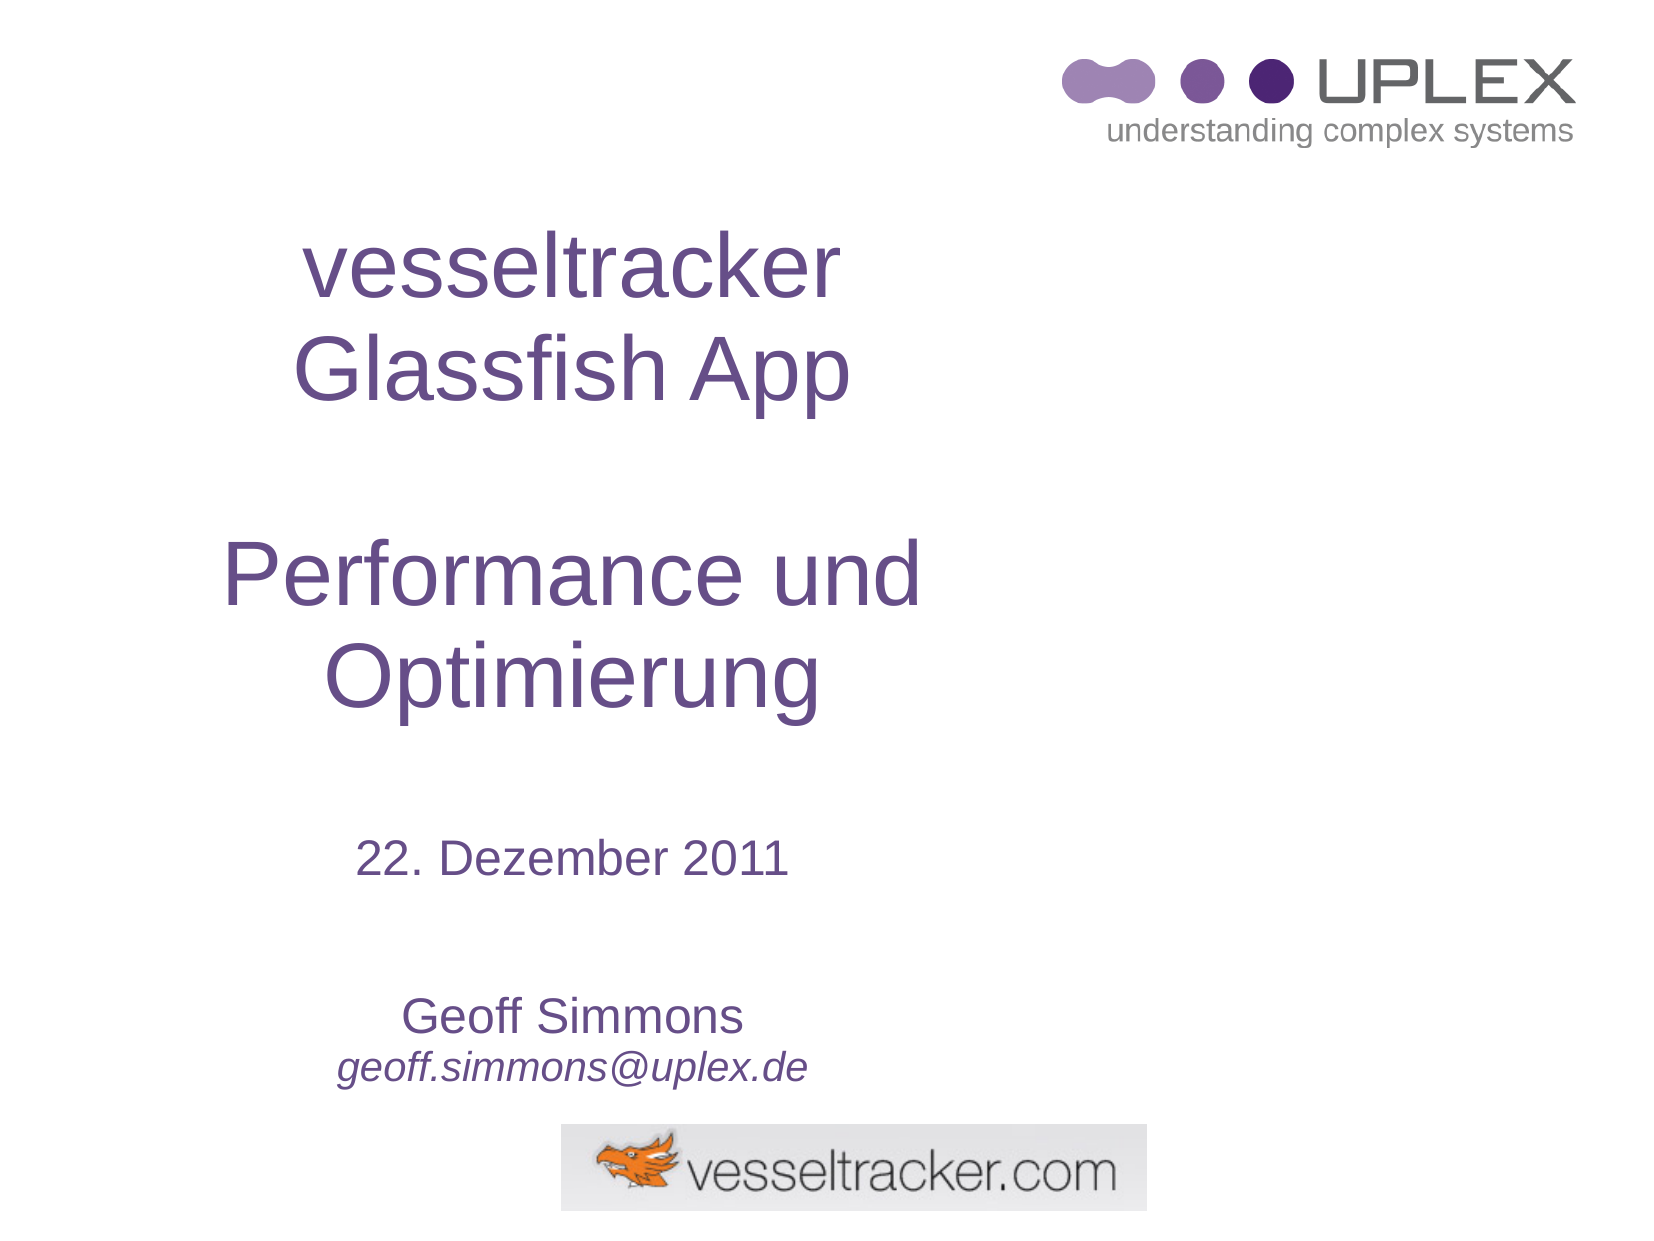

# vesseltracker Glassfish App Performance und Optimierung 22. Dezember 2011 Geoff Simmons geoff.simmons@uplex.de